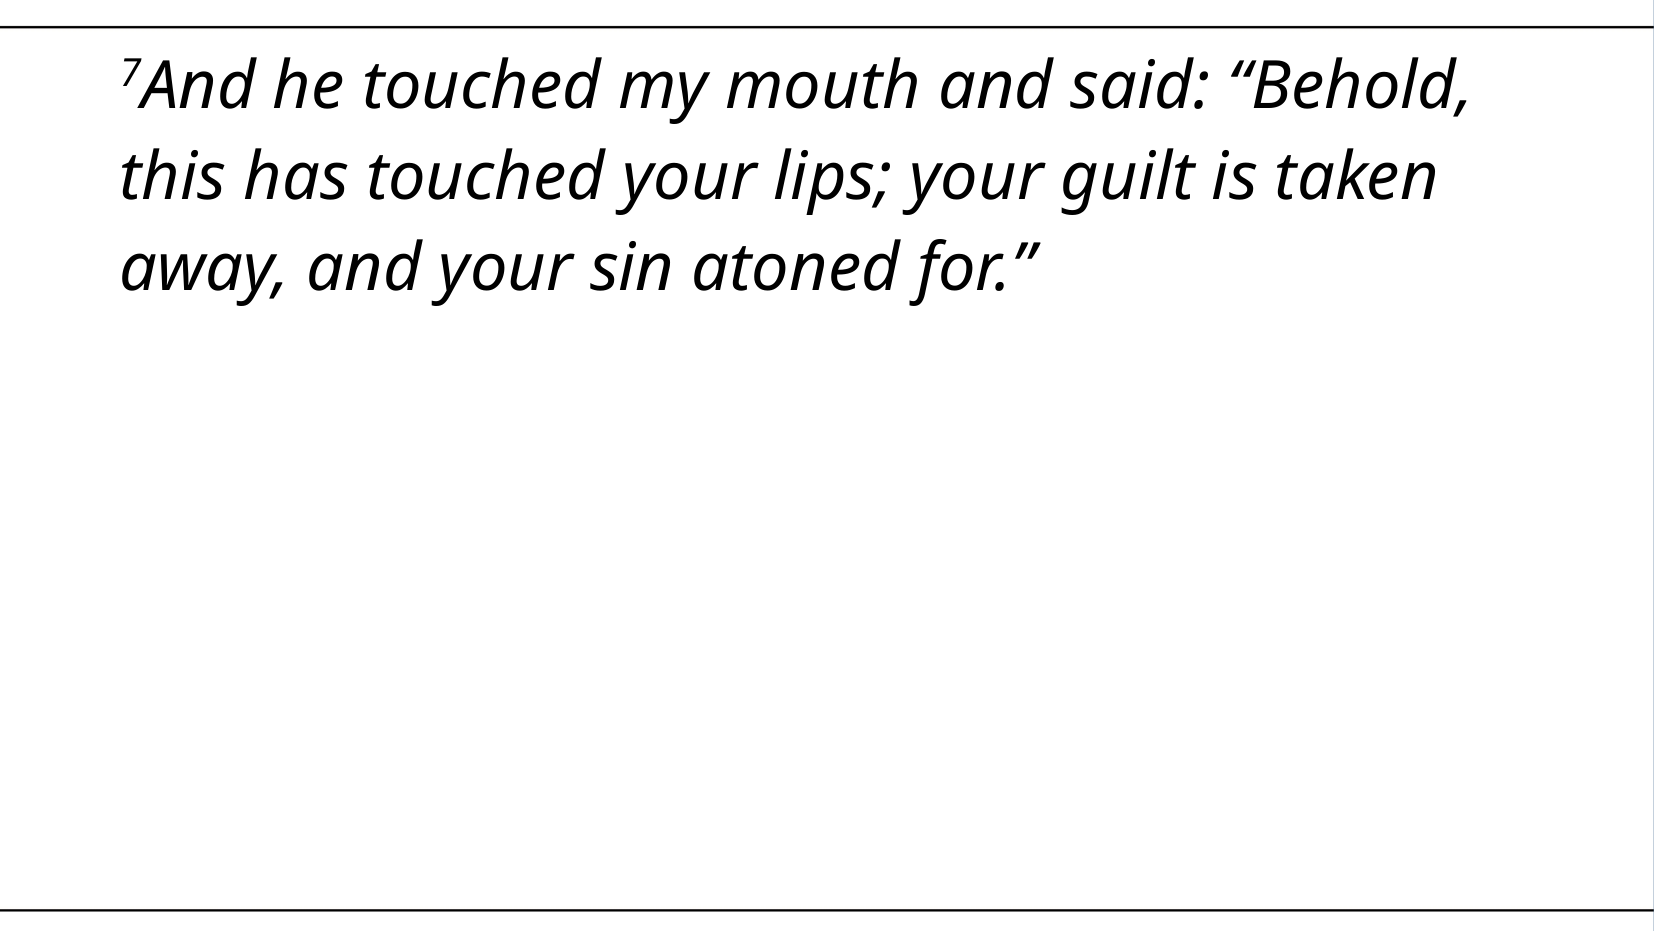

7And he touched my mouth and said: “Behold, this has touched your lips; your guilt is taken away, and your sin atoned for.”